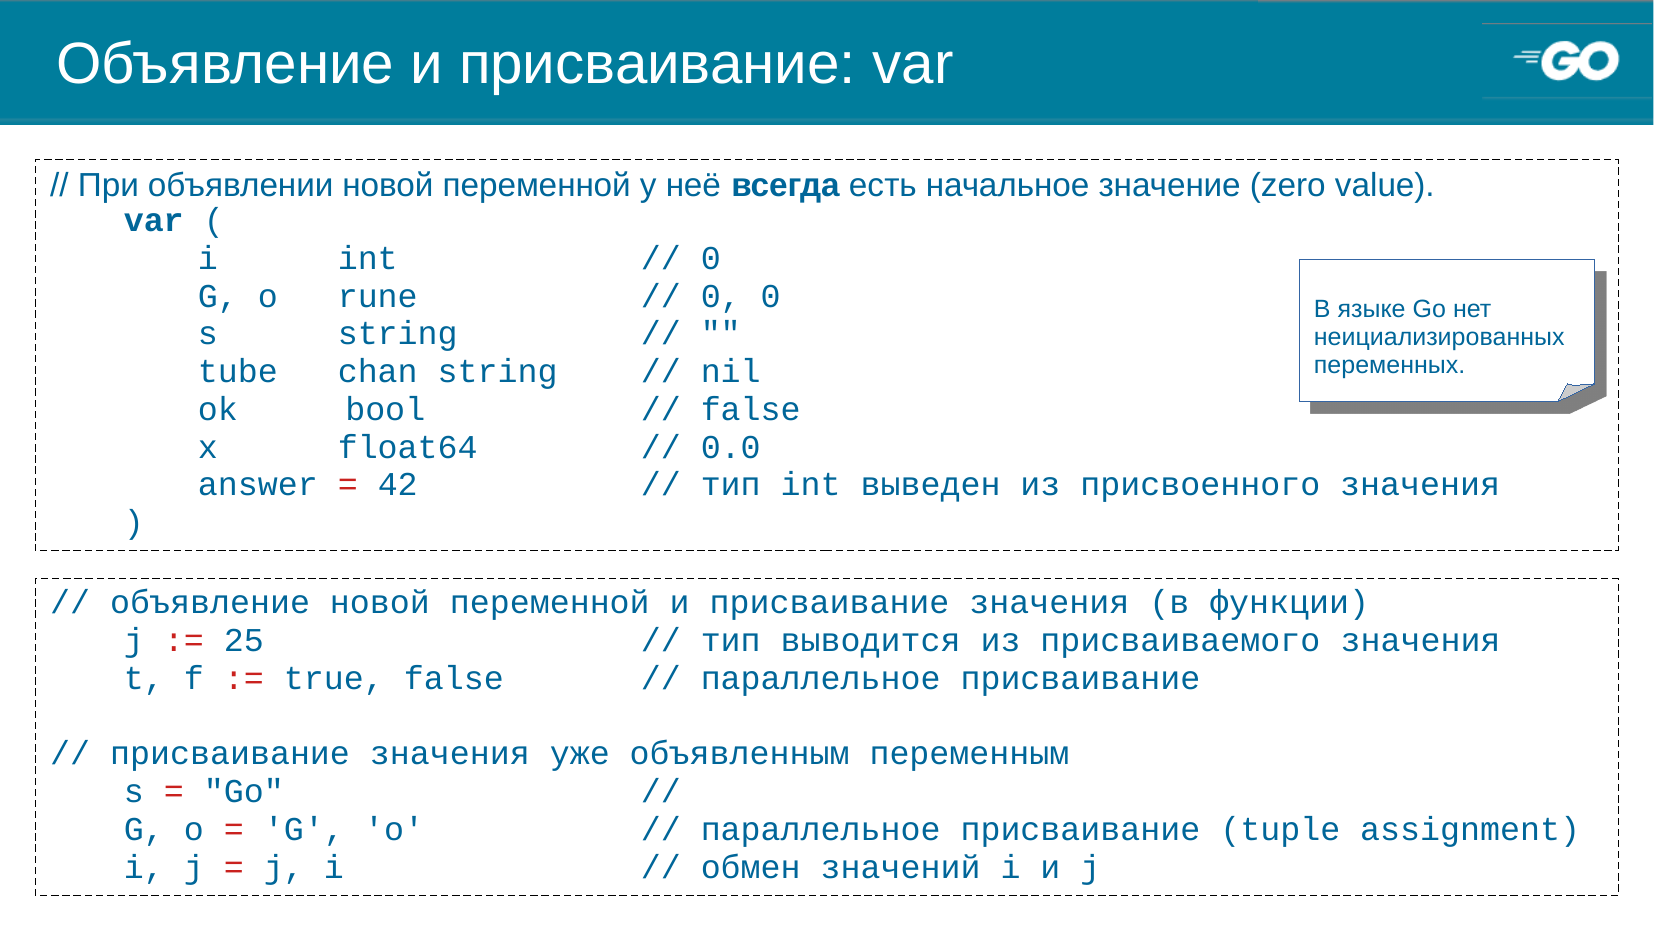

Объявление и присваивание: var
// При объявлении новой переменной у неё всегда есть начальное значение (zero value).
	var (
		i int				// 0
		G, o rune				// 0, 0
		s string			// ""
		tube chan string		// nil
		ok 		bool			// false
		x float64			// 0.0
		answer = 42				// тип int выведен из присвоенного значения
	)
В языке Go нет
неициализированных
переменных.
// объявление новой переменной и присваивание значения (в функции)
	j := 25						// тип выводится из присваиваемого значения
	t, f := true, false		// параллельное присваивание
// присваивание значения уже объявленным переменным
	s = "Go"					//
	G, o = 'G', 'o'			// параллельное присваивание (tuple assignment)
	i, j = j, i					// обмен значений i и j